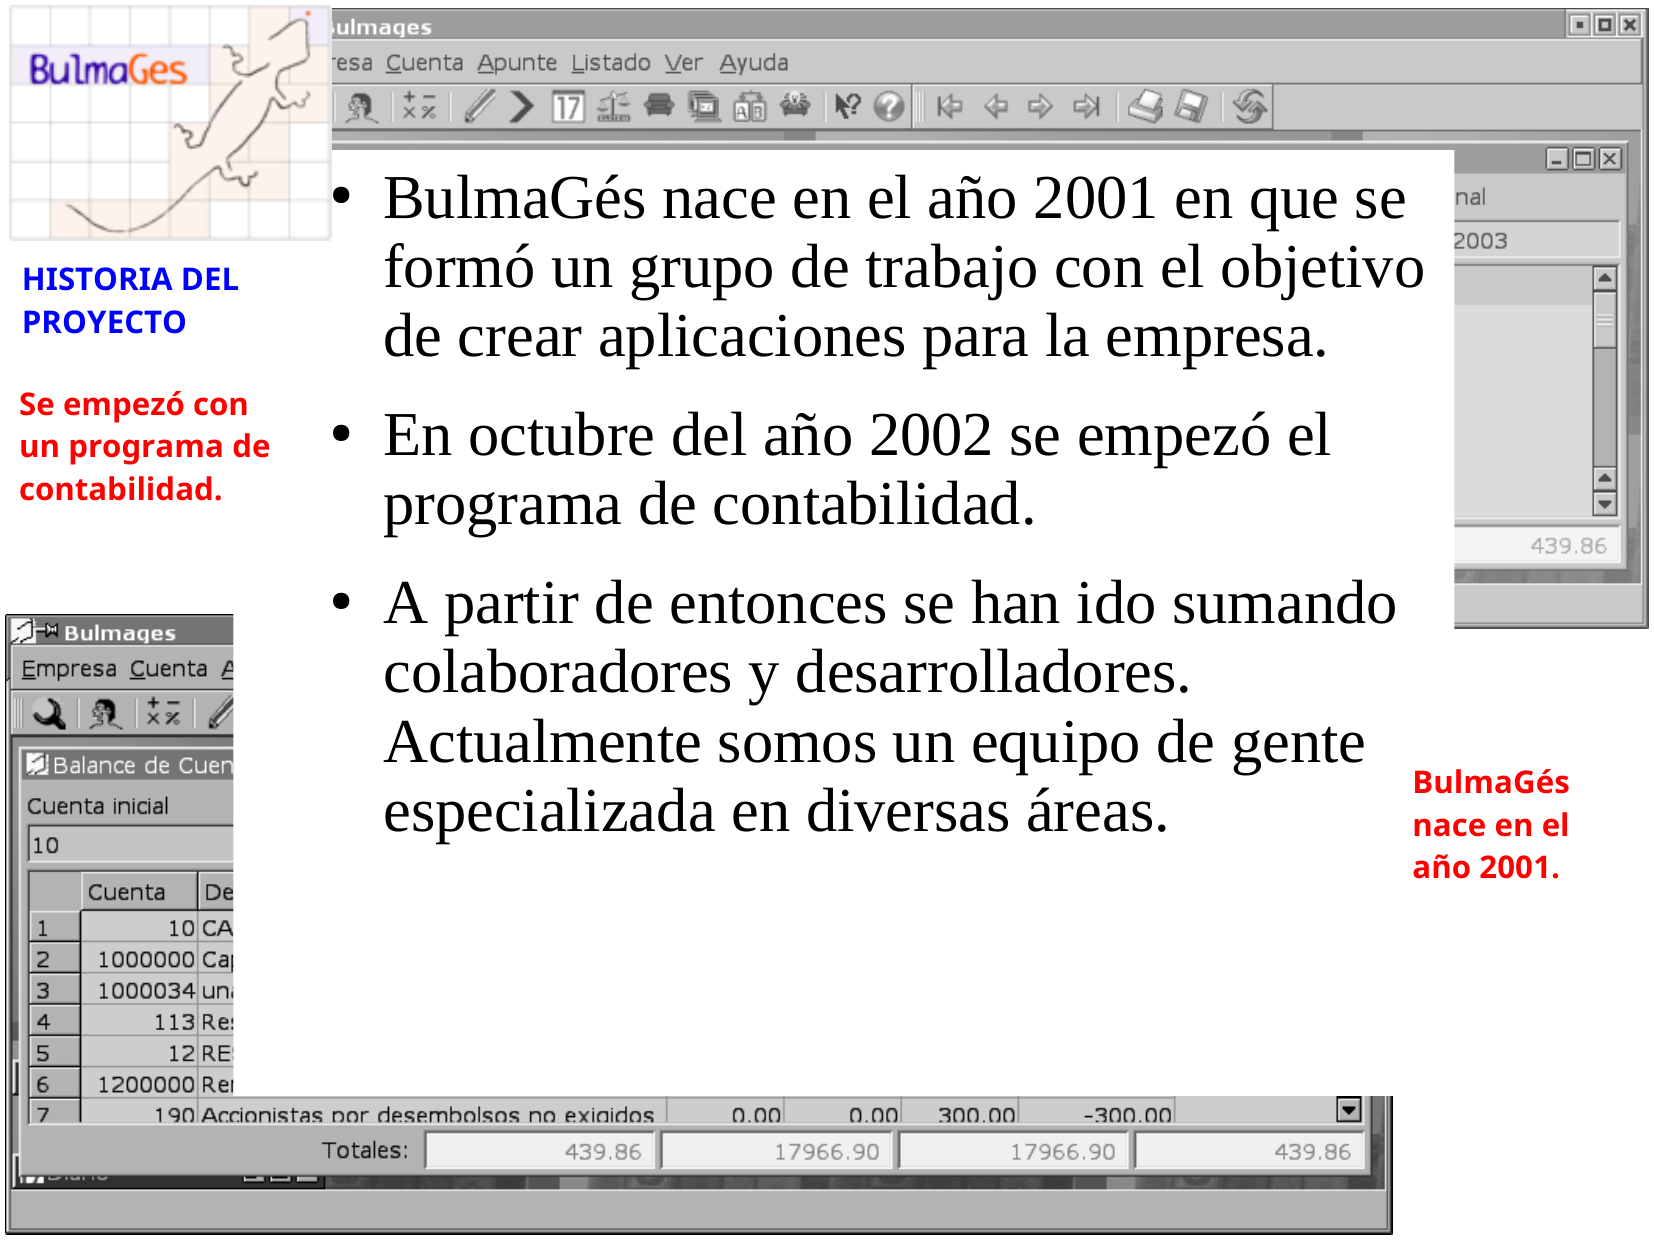

# Historia del Proyecto
Presentación
BulmaGés nace en el año 2001 en que se formó un grupo de trabajo con el objetivo de crear aplicaciones para la empresa.
En octubre del año 2002 se empezó el programa de contabilidad.
A partir de entonces se han ido sumando colaboradores y desarrolladores. Actualmente somos un equipo de gente especializada en diversas áreas.
HISTORIA DEL PROYECTO
Se empezó con un programa de contabilidad.
BulmaGés nace en el año 2001.